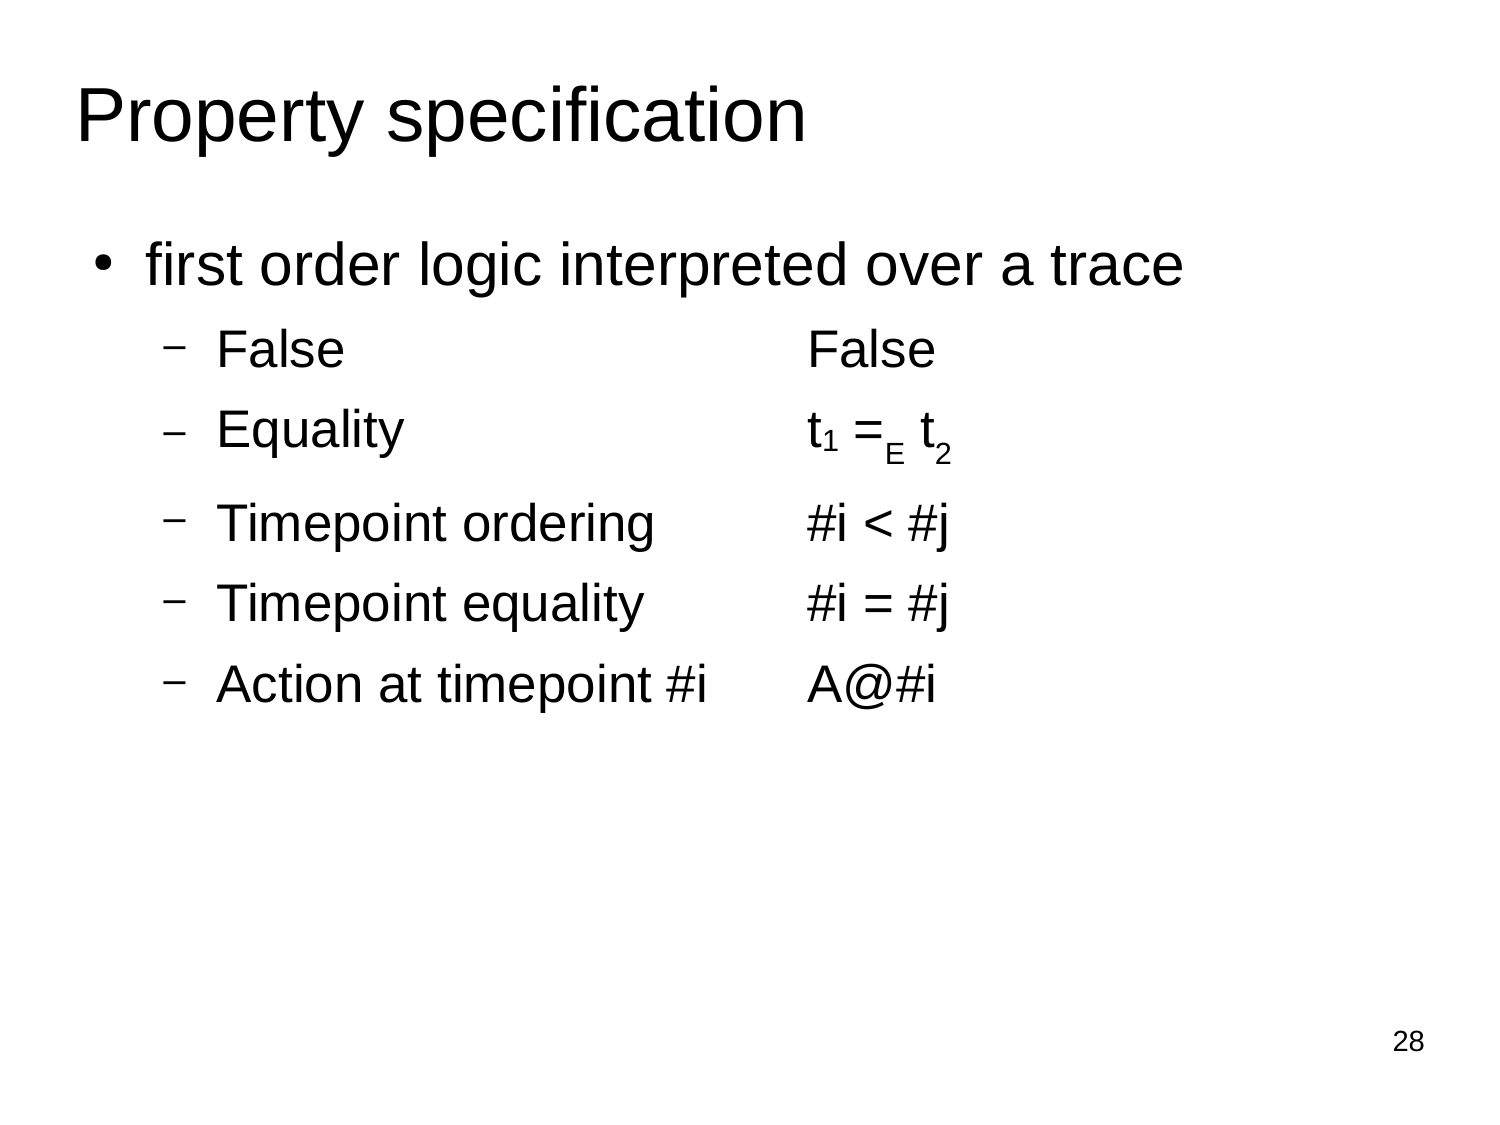

# Property specification
first order logic interpreted over a trace
False							False
Equality						t1 =E t2
Timepoint ordering 		#i < #j
Timepoint equality			#i = #j
Action at timepoint #i		A@#i
28